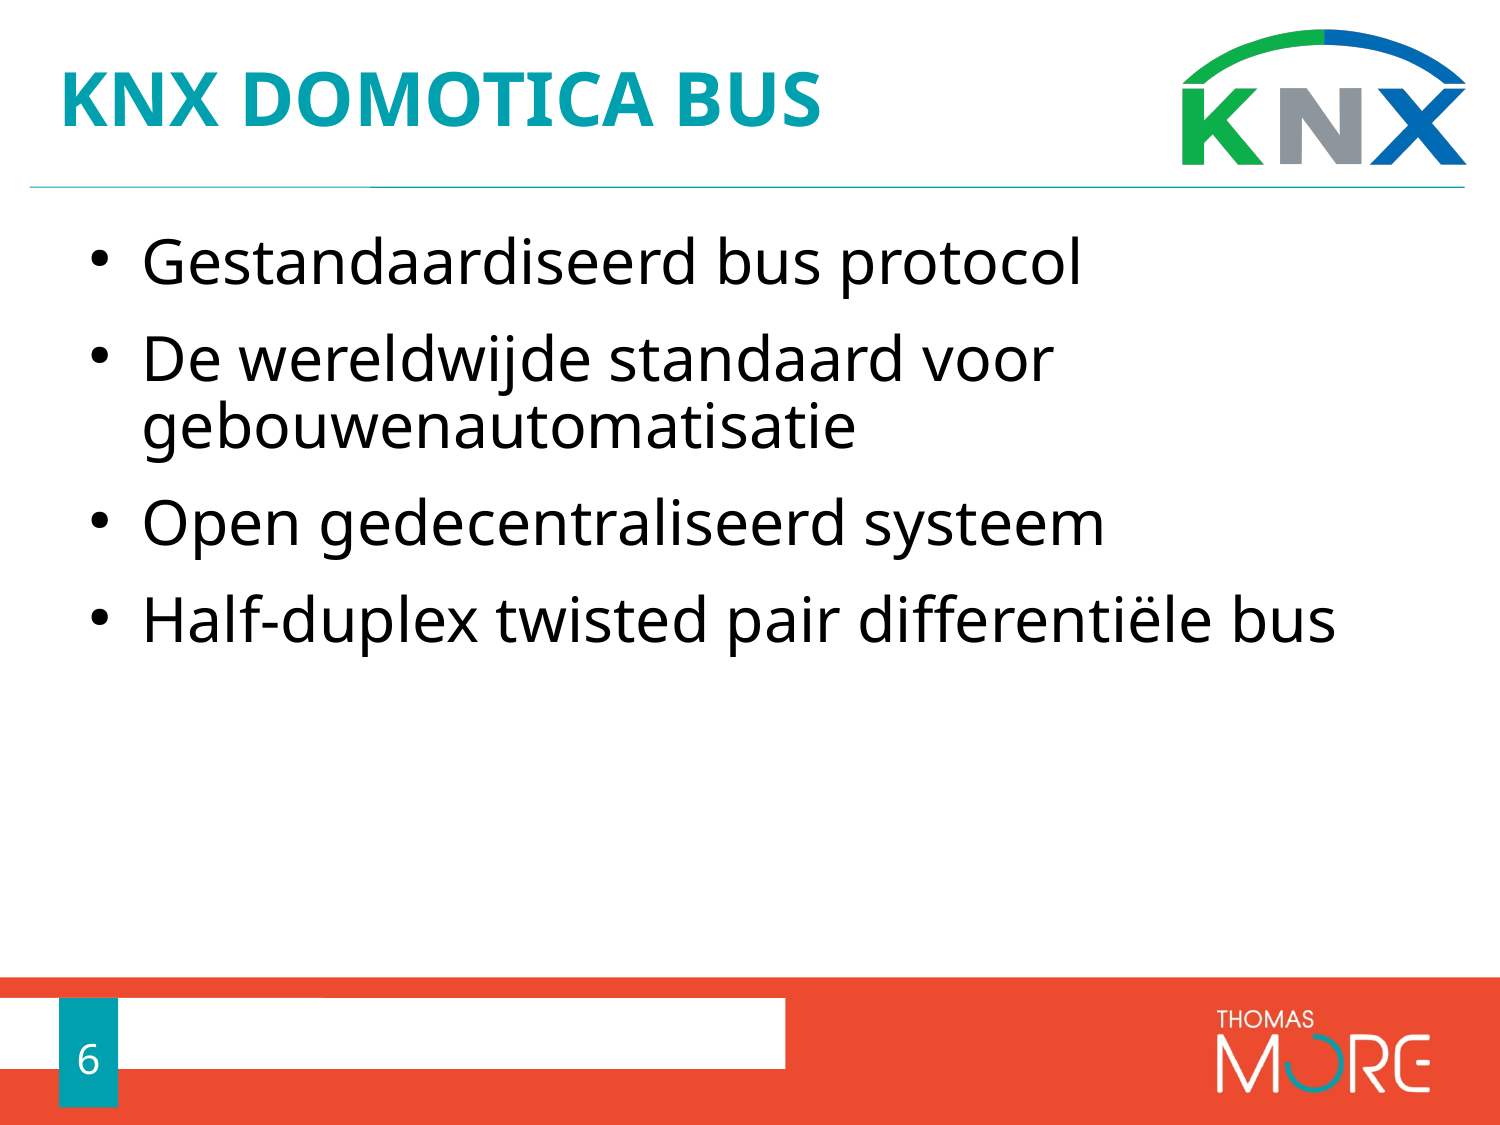

KNX domotica bus
# Gestandaardiseerd bus protocol
De wereldwijde standaard voor gebouwenautomatisatie
Open gedecentraliseerd systeem
Half-duplex twisted pair differentiële bus